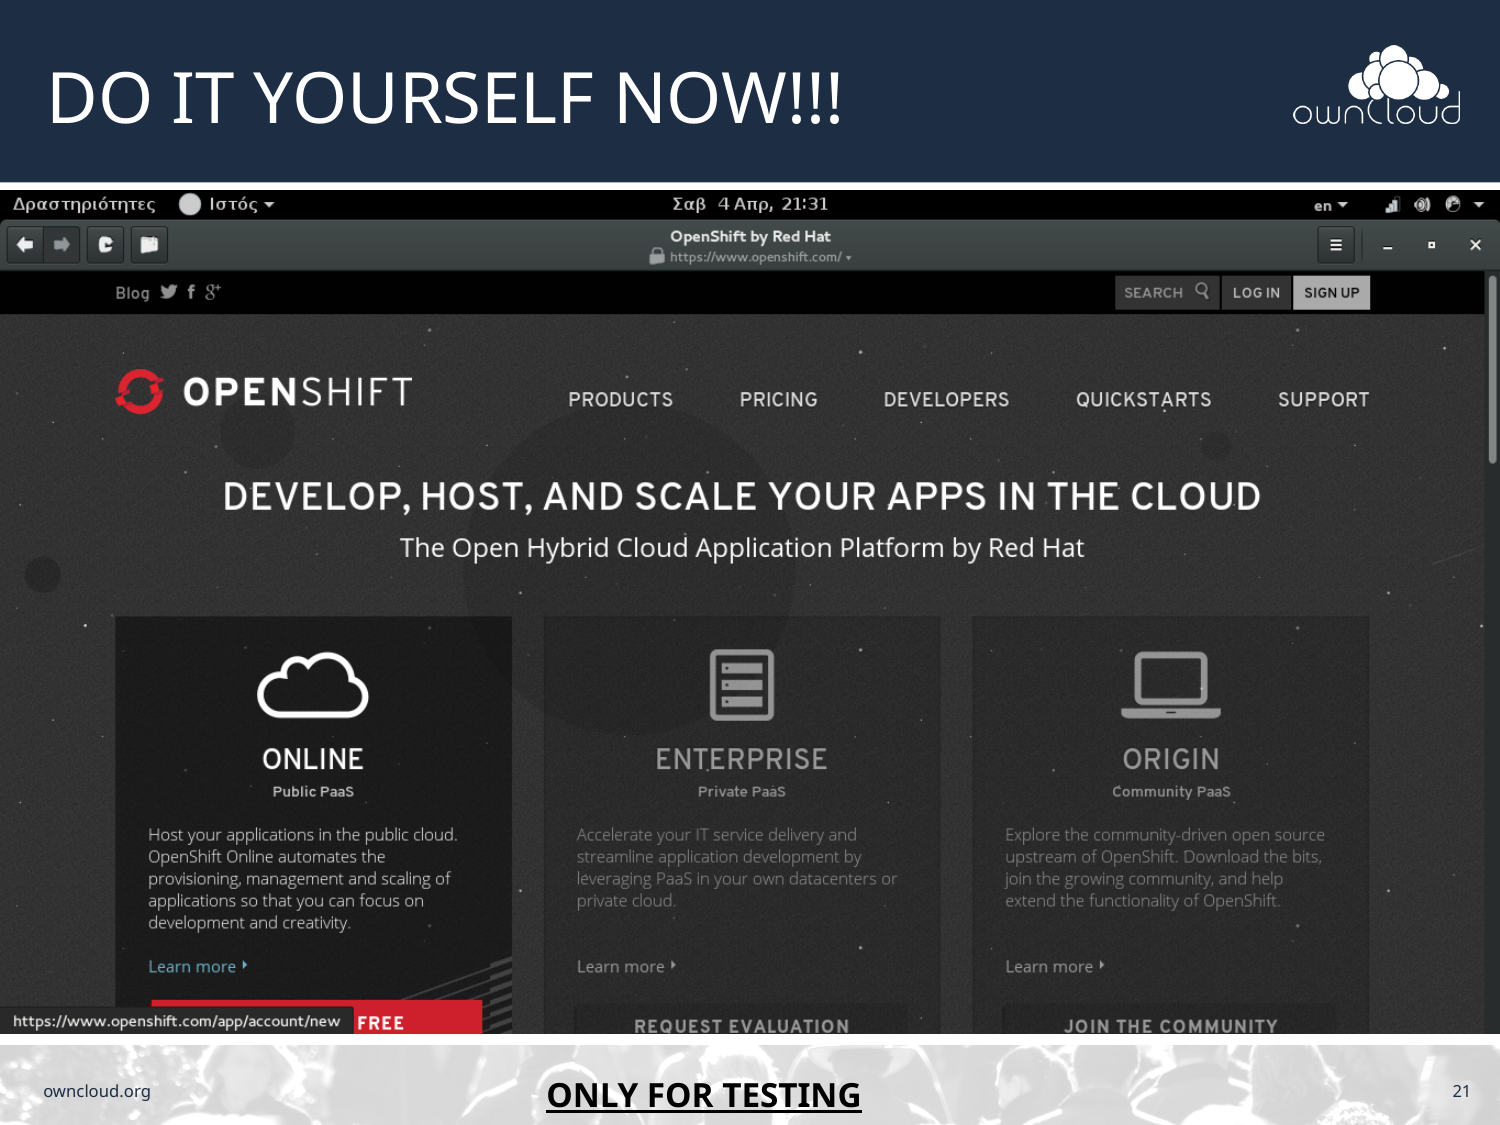

# DO IT YOURSELF NOW!!!
ONLY FOR TESTING